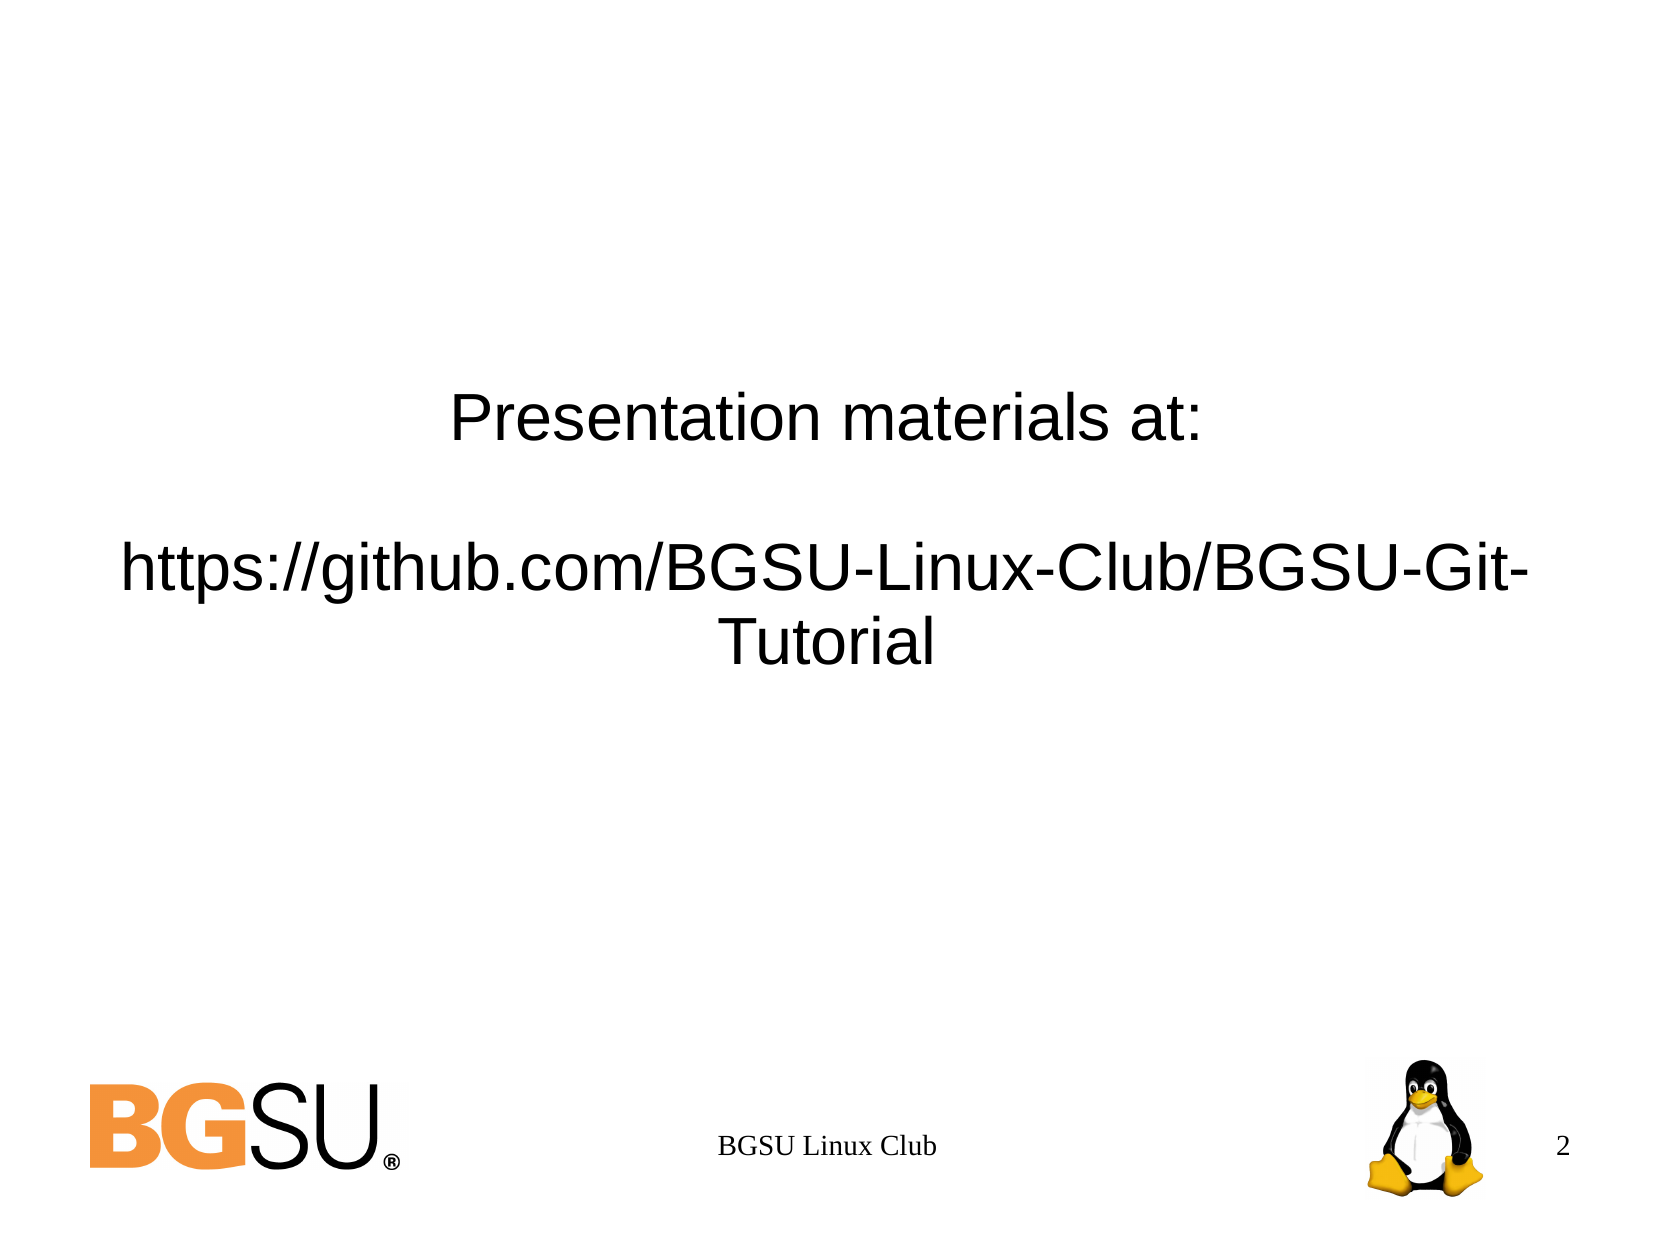

# Presentation materials at:
https://github.com/BGSU-Linux-Club/BGSU-Git-Tutorial
BGSU Linux Club
2